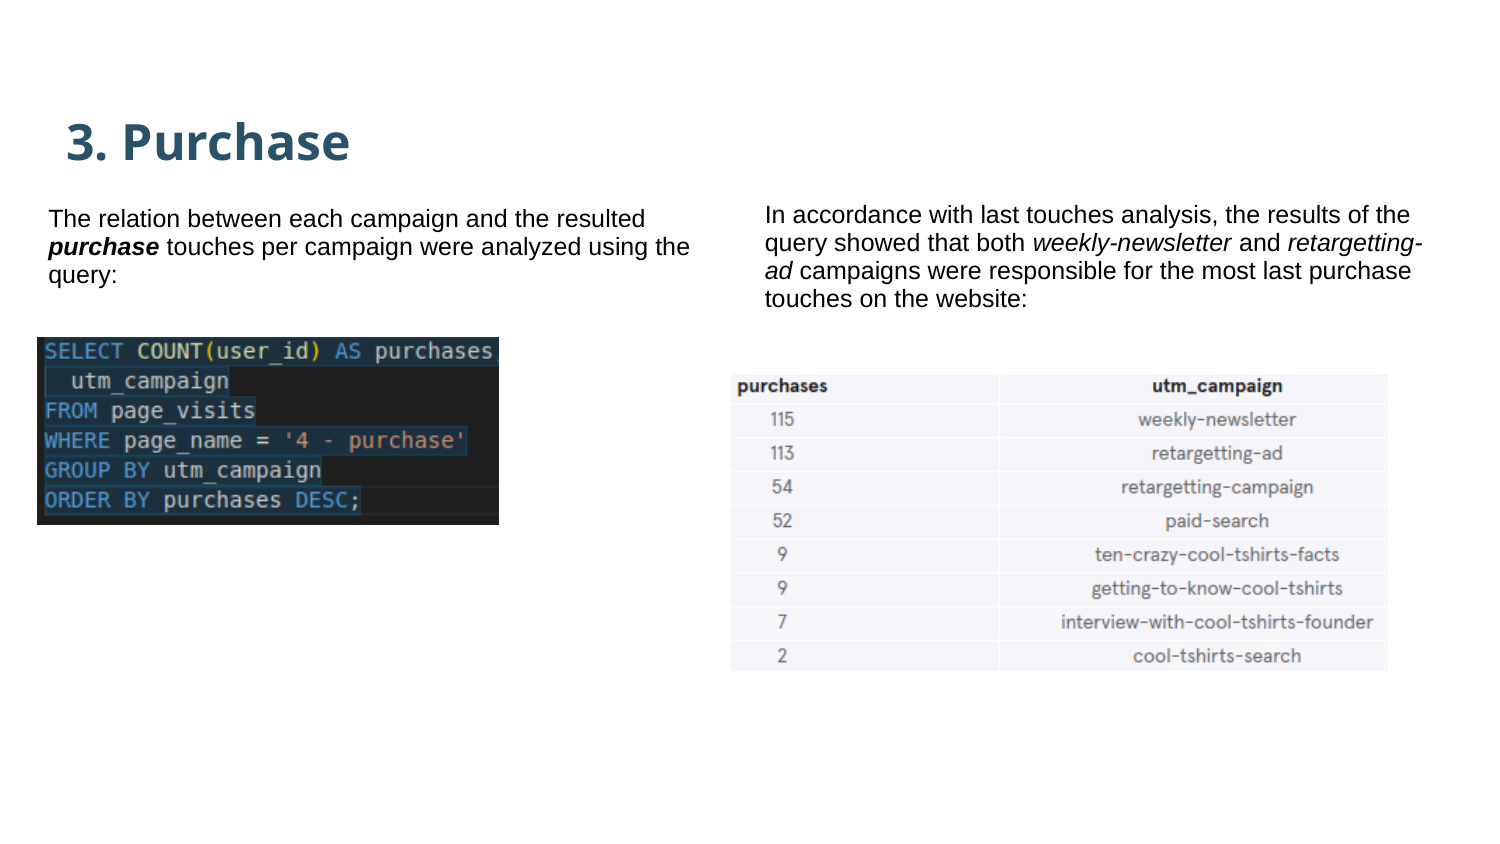

3. Purchase
In accordance with last touches analysis, the results of the query showed that both weekly-newsletter and retargetting-ad campaigns were responsible for the most last purchase touches on the website:
The relation between each campaign and the resulted
purchase touches per campaign were analyzed using the
query: